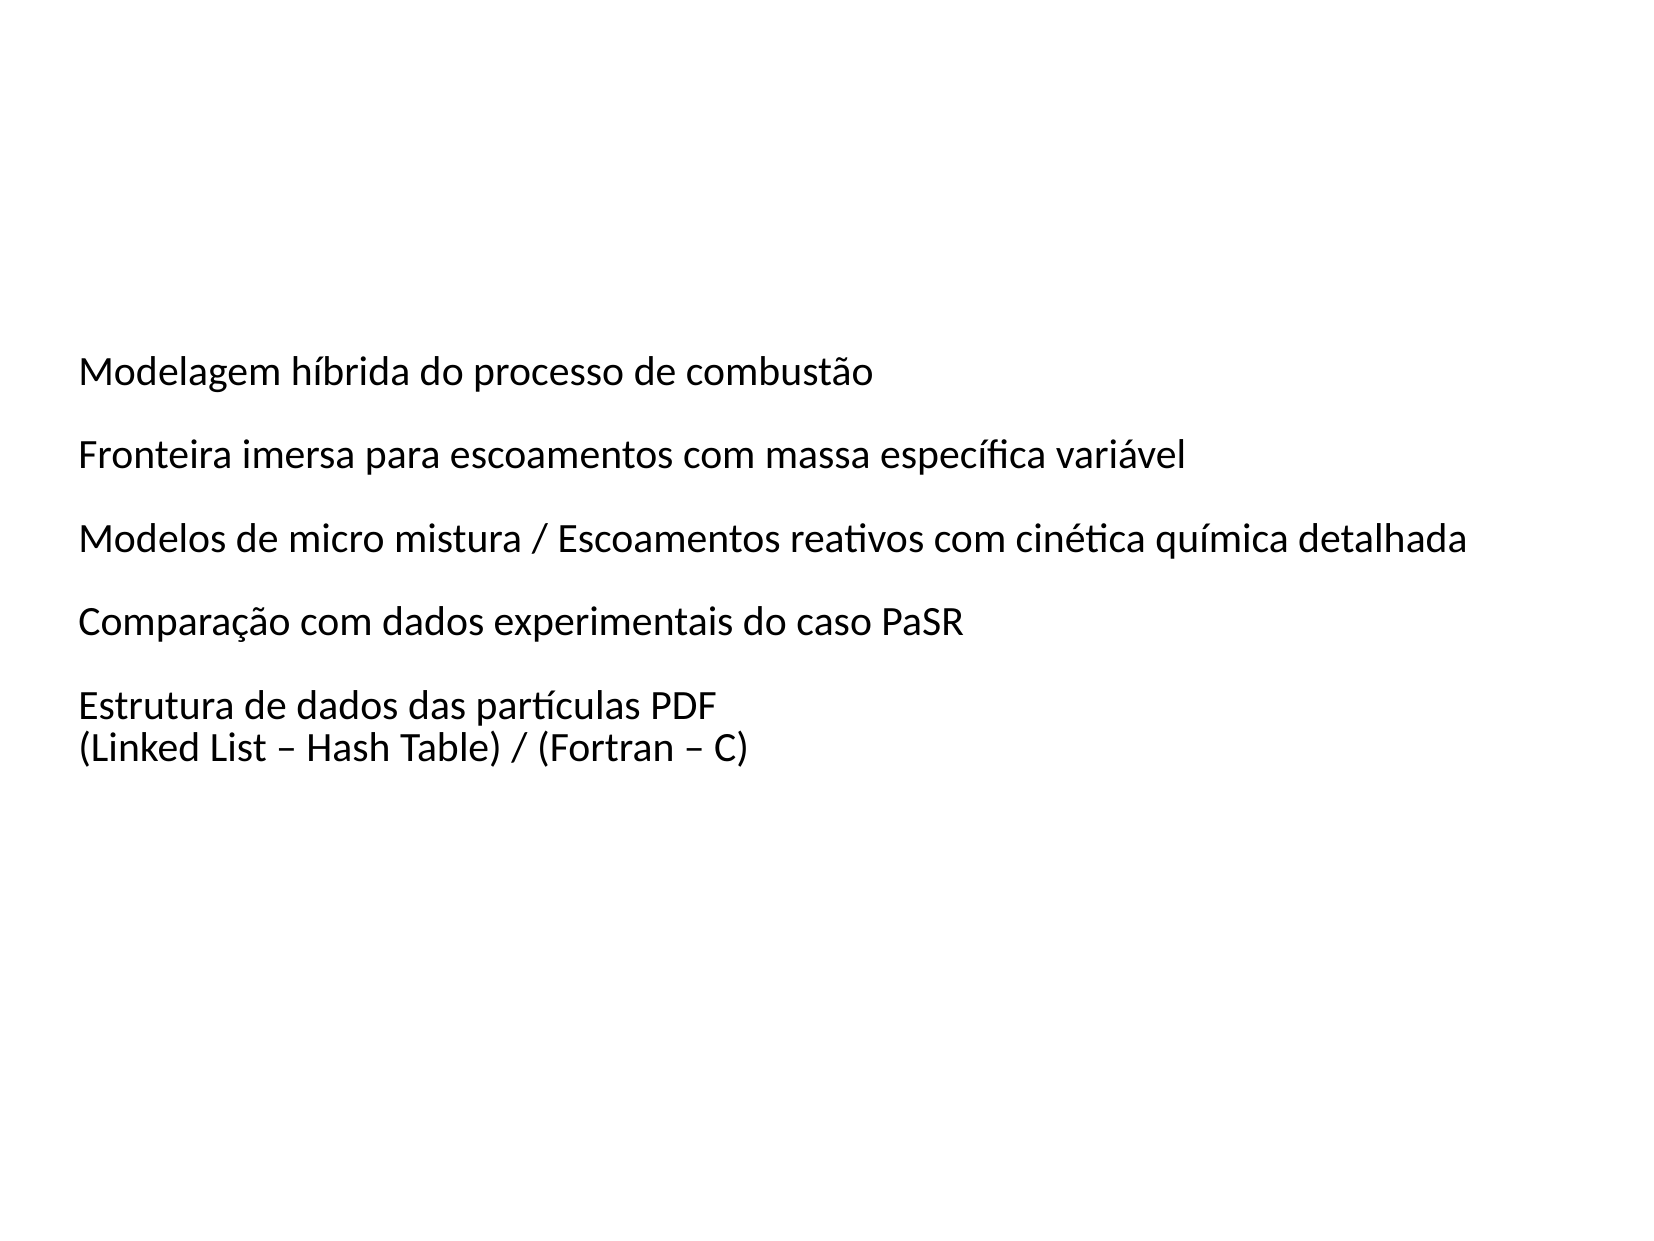

Modelagem híbrida do processo de combustão
Fronteira imersa para escoamentos com massa específica variável
Modelos de micro mistura / Escoamentos reativos com cinética química detalhada
Comparação com dados experimentais do caso PaSR
Estrutura de dados das partículas PDF
(Linked List – Hash Table) / (Fortran – C)